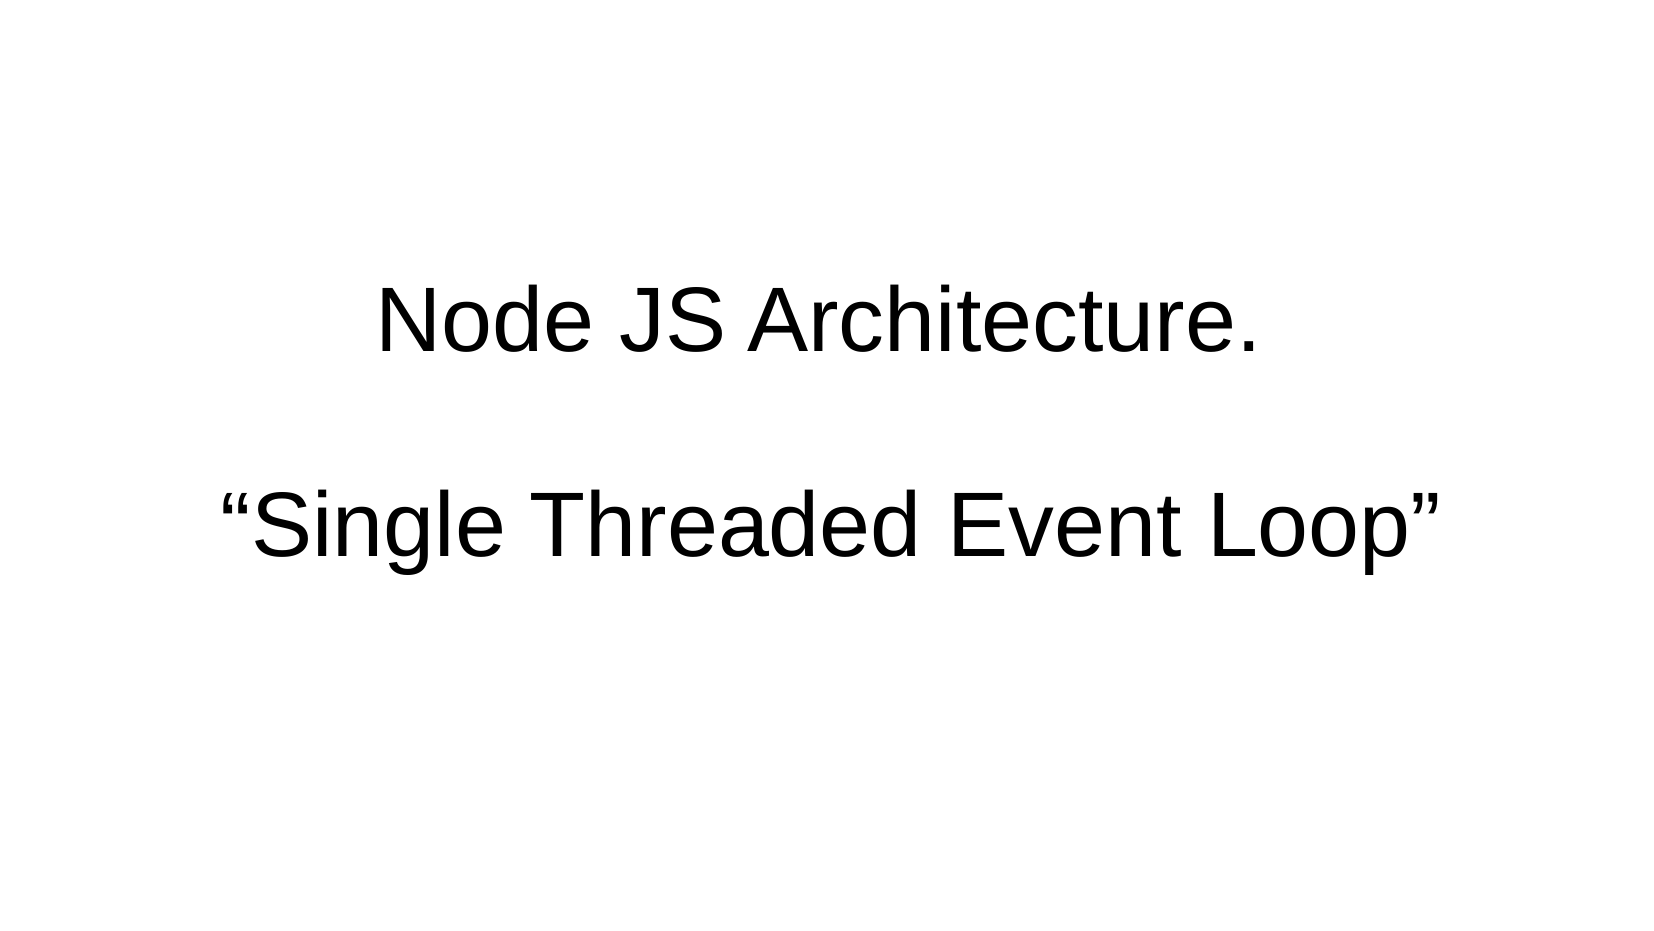

# Node JS Architecture. “Single Threaded Event Loop”